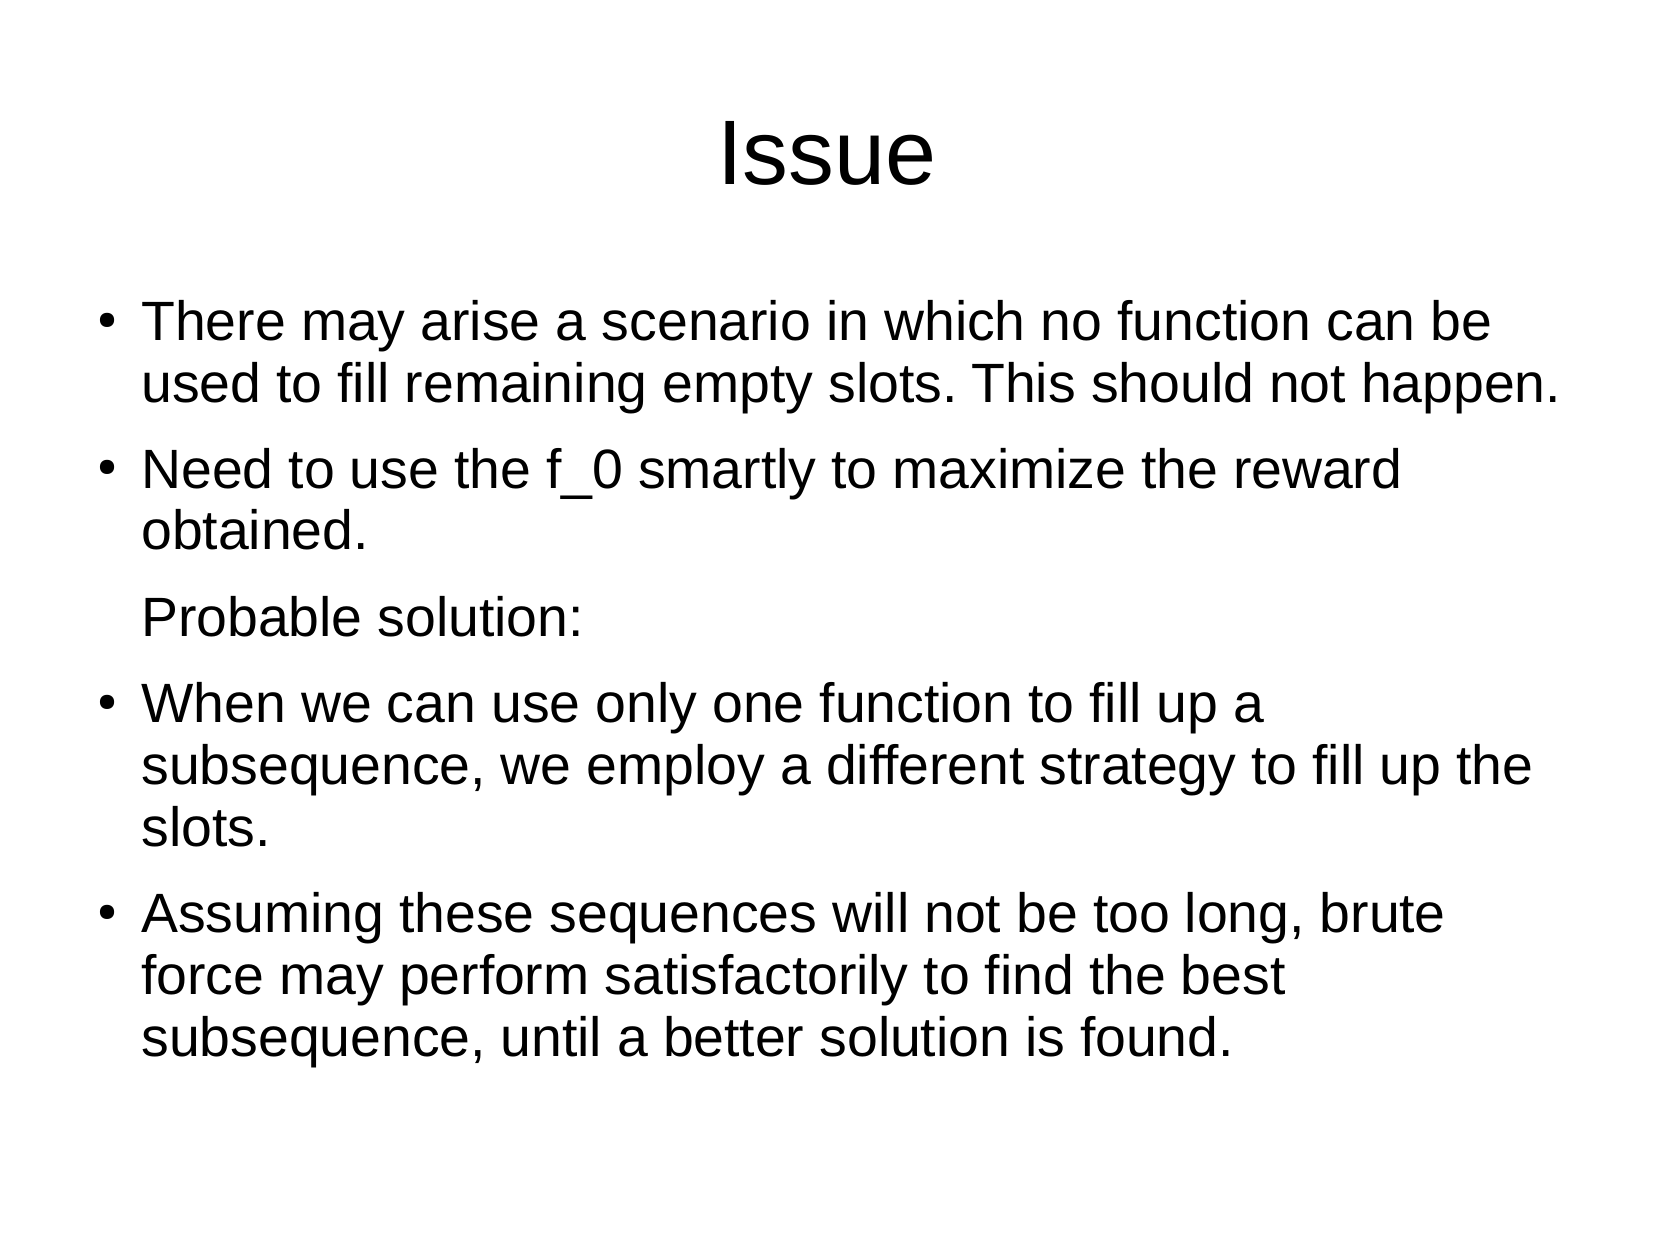

# Issue
There may arise a scenario in which no function can be used to fill remaining empty slots. This should not happen.
Need to use the f_0 smartly to maximize the reward obtained.
Probable solution:
When we can use only one function to fill up a subsequence, we employ a different strategy to fill up the slots.
Assuming these sequences will not be too long, brute force may perform satisfactorily to find the best subsequence, until a better solution is found.